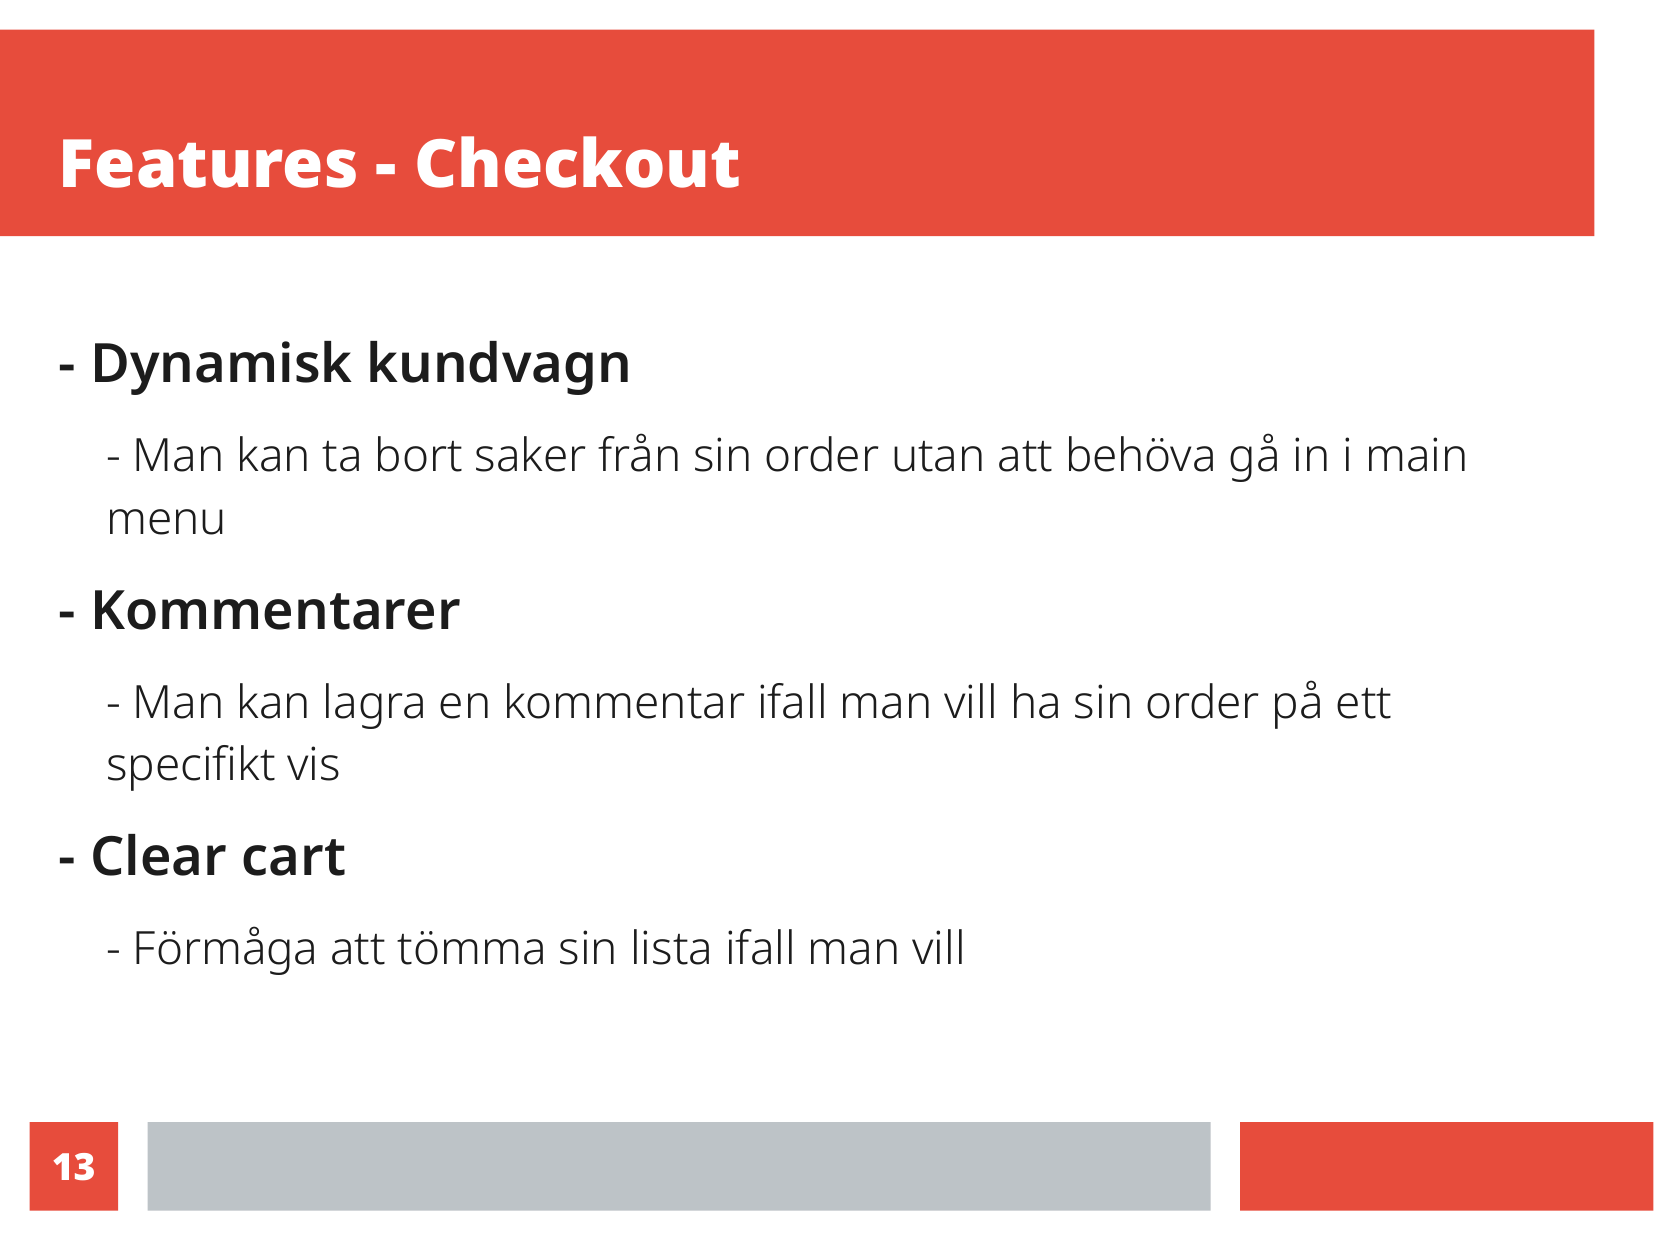

# Features - Checkout
- Dynamisk kundvagn
- Man kan ta bort saker från sin order utan att behöva gå in i main menu
- Kommentarer
- Man kan lagra en kommentar ifall man vill ha sin order på ett specifikt vis
- Clear cart
- Förmåga att tömma sin lista ifall man vill
13